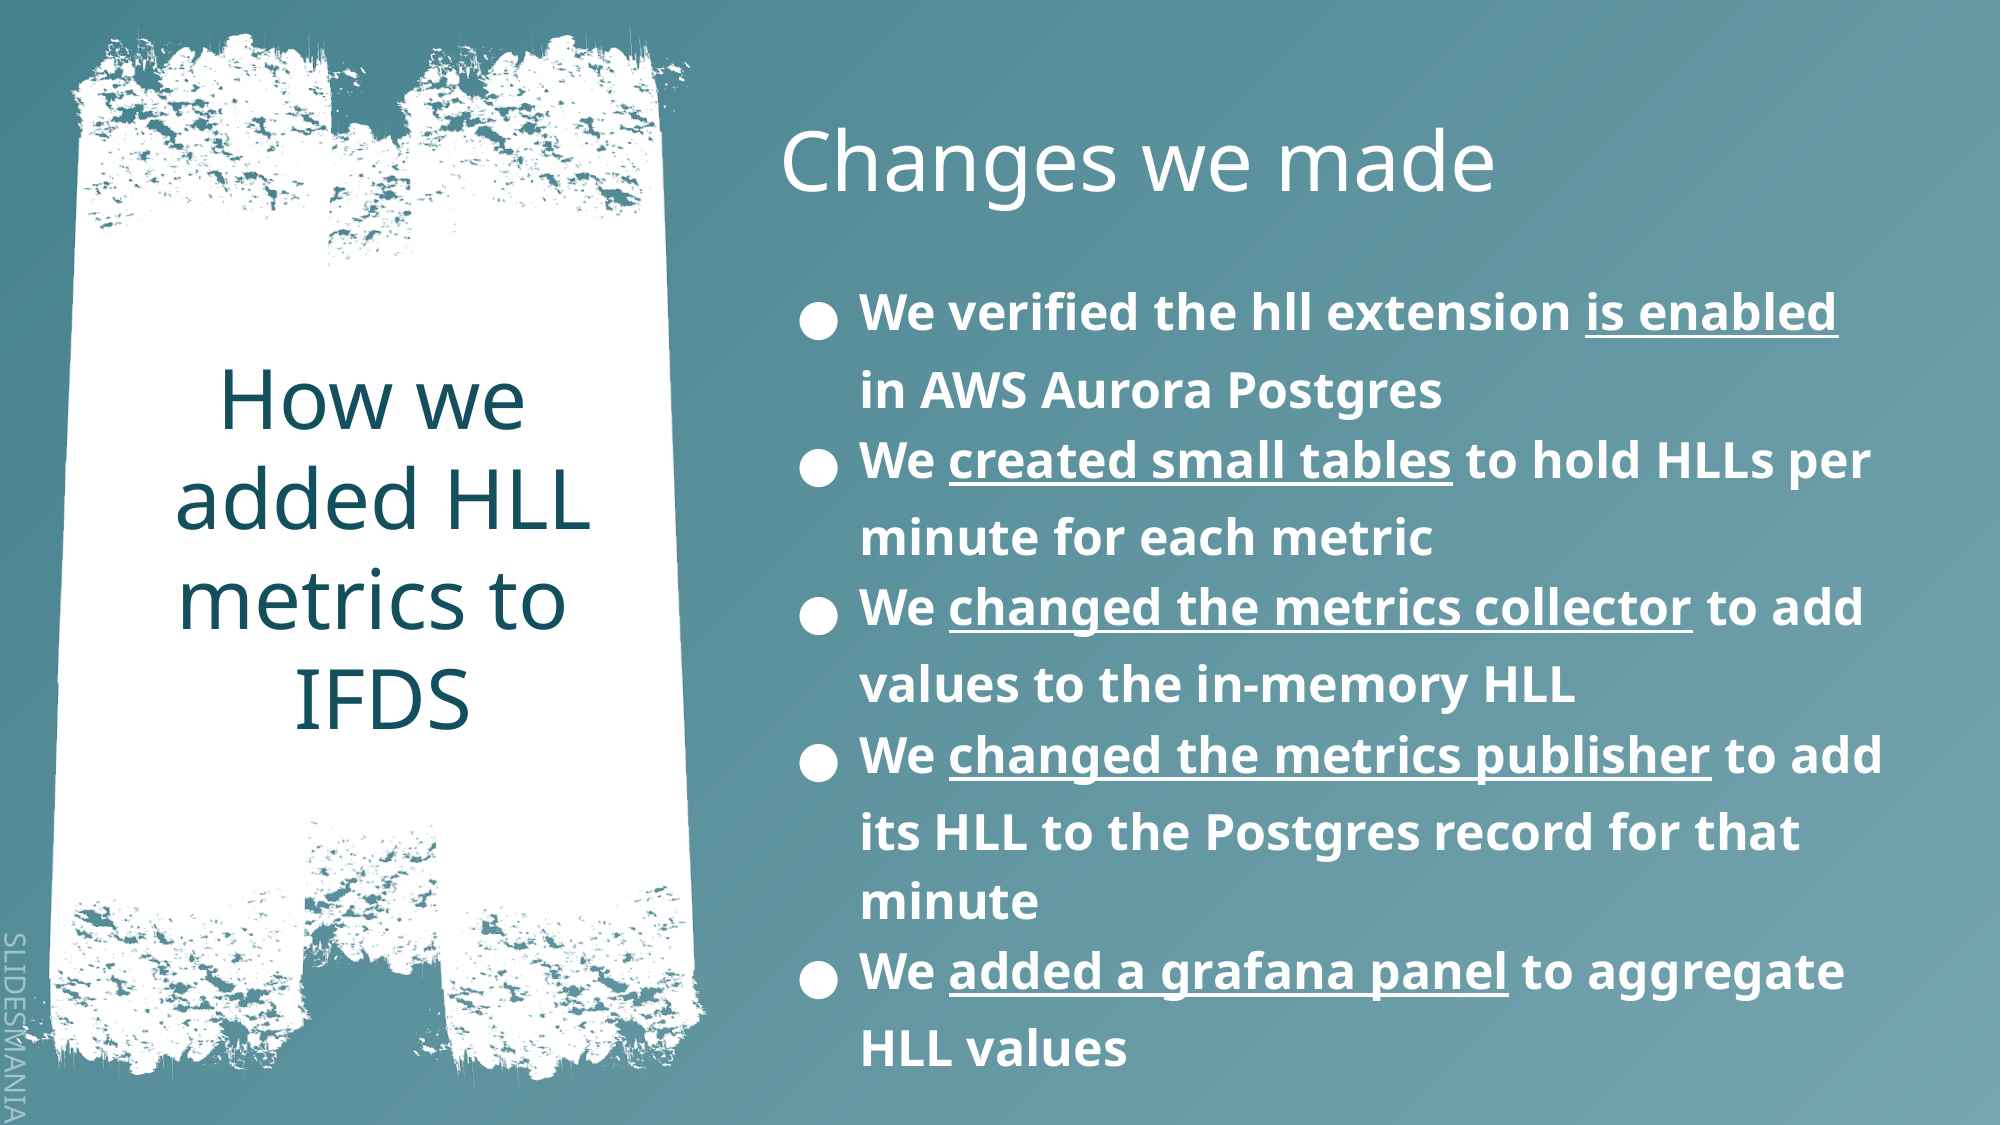

Changes we made
# How we added HLL metrics to IFDS
We verified the hll extension is enabled in AWS Aurora Postgres
We created small tables to hold HLLs per minute for each metric
We changed the metrics collector to add values to the in-memory HLL
We changed the metrics publisher to add its HLL to the Postgres record for that minute
We added a grafana panel to aggregate HLL values